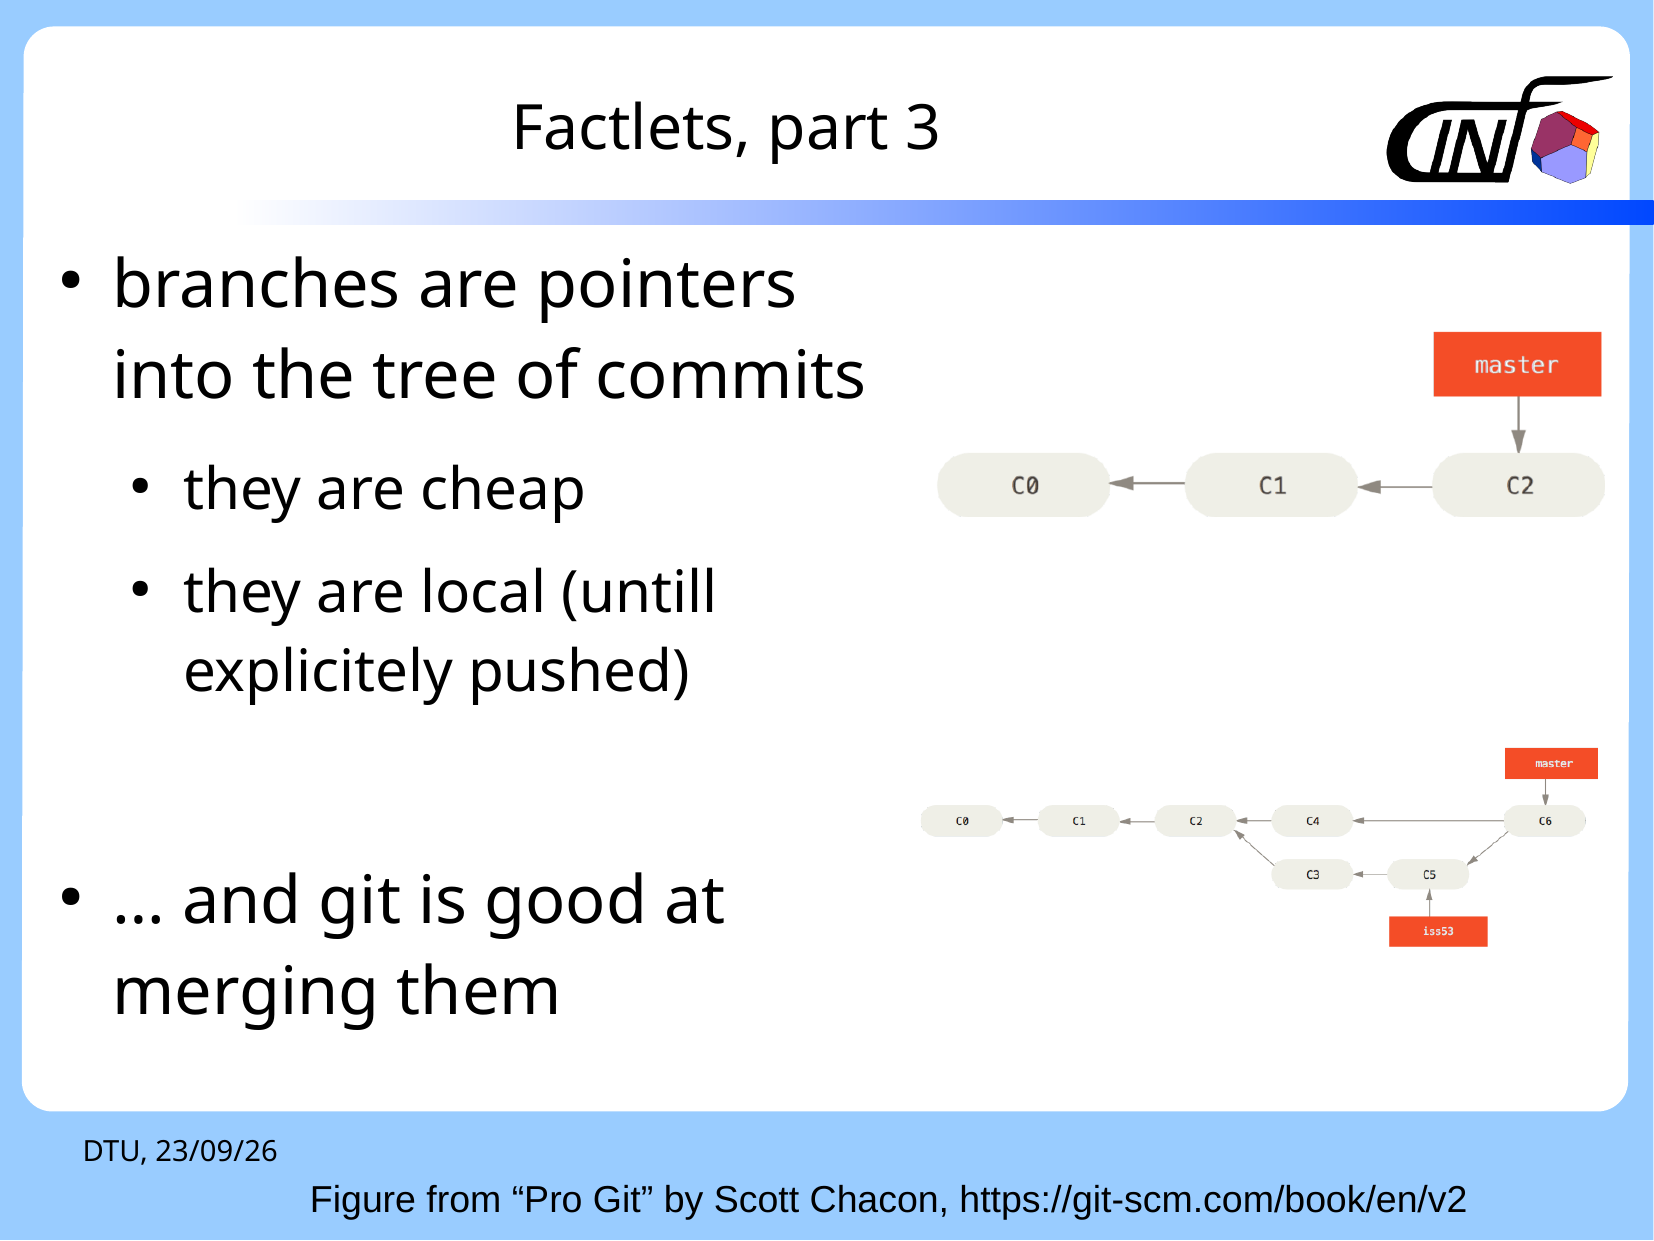

# Factlets, part 3
branches are pointers into the tree of commits
they are cheap
they are local (untill explicitely pushed)
… and git is good at merging them
Figure from “Pro Git” by Scott Chacon, https://git-scm.com/book/en/v2